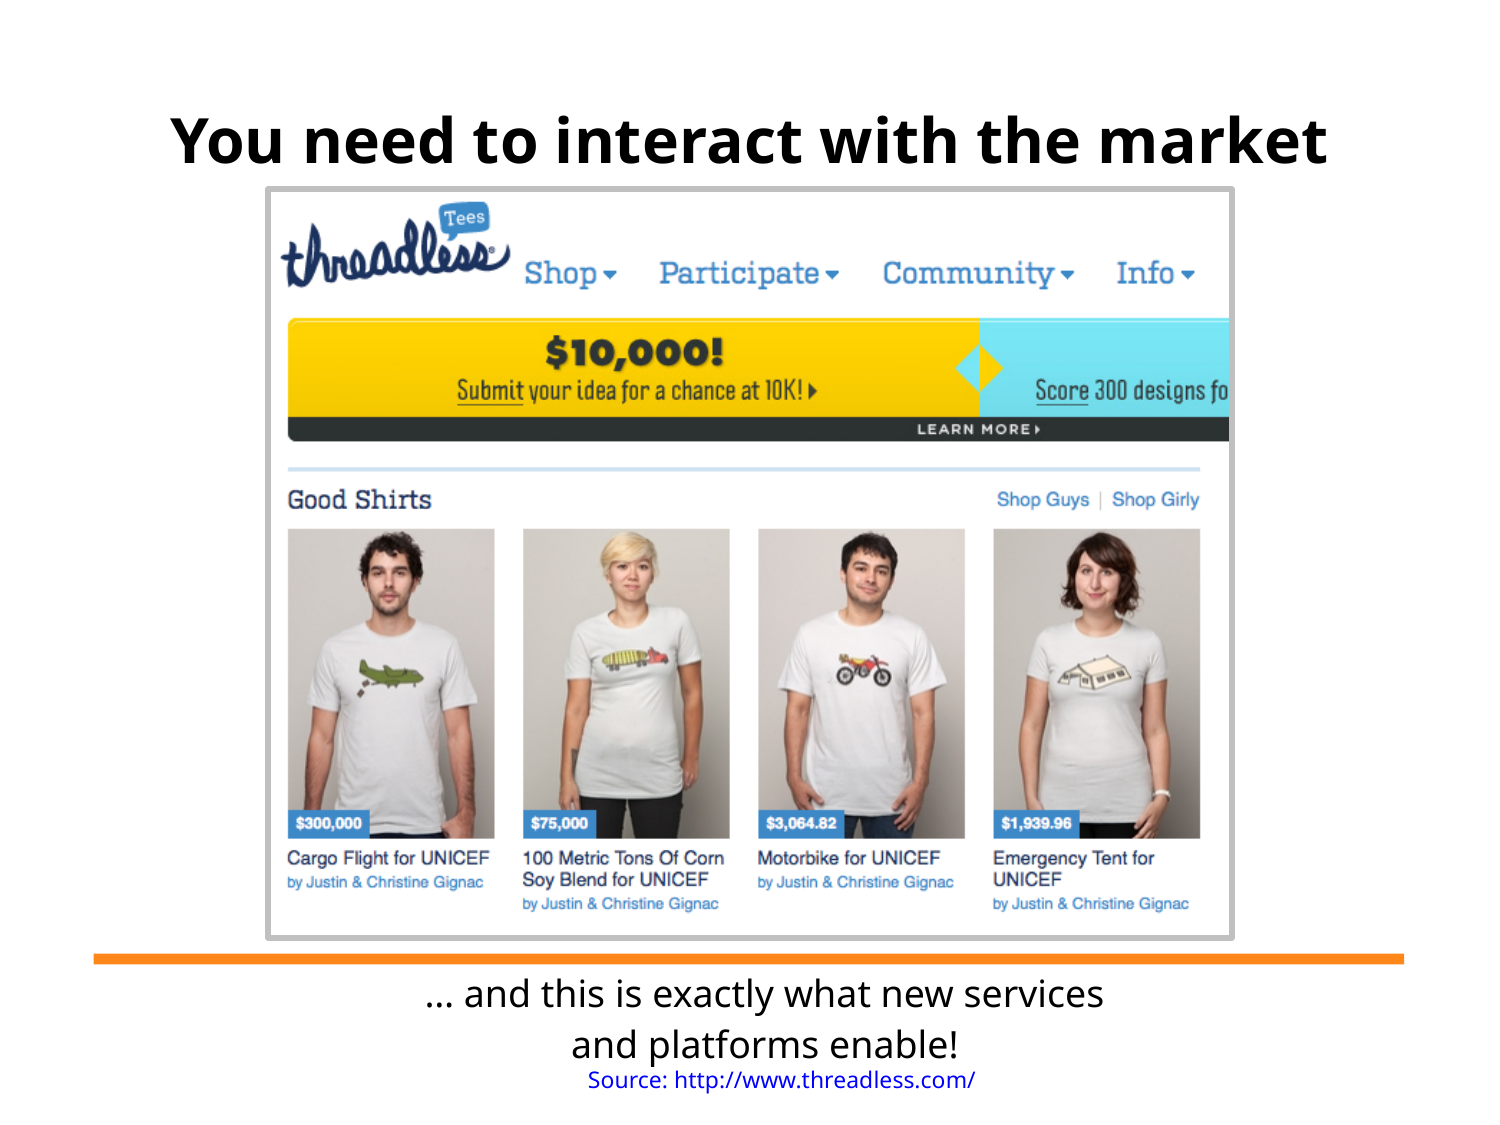

# You need to interact with the market
… and this is exactly what new services and platforms enable!
Source: http://www.threadless.com/